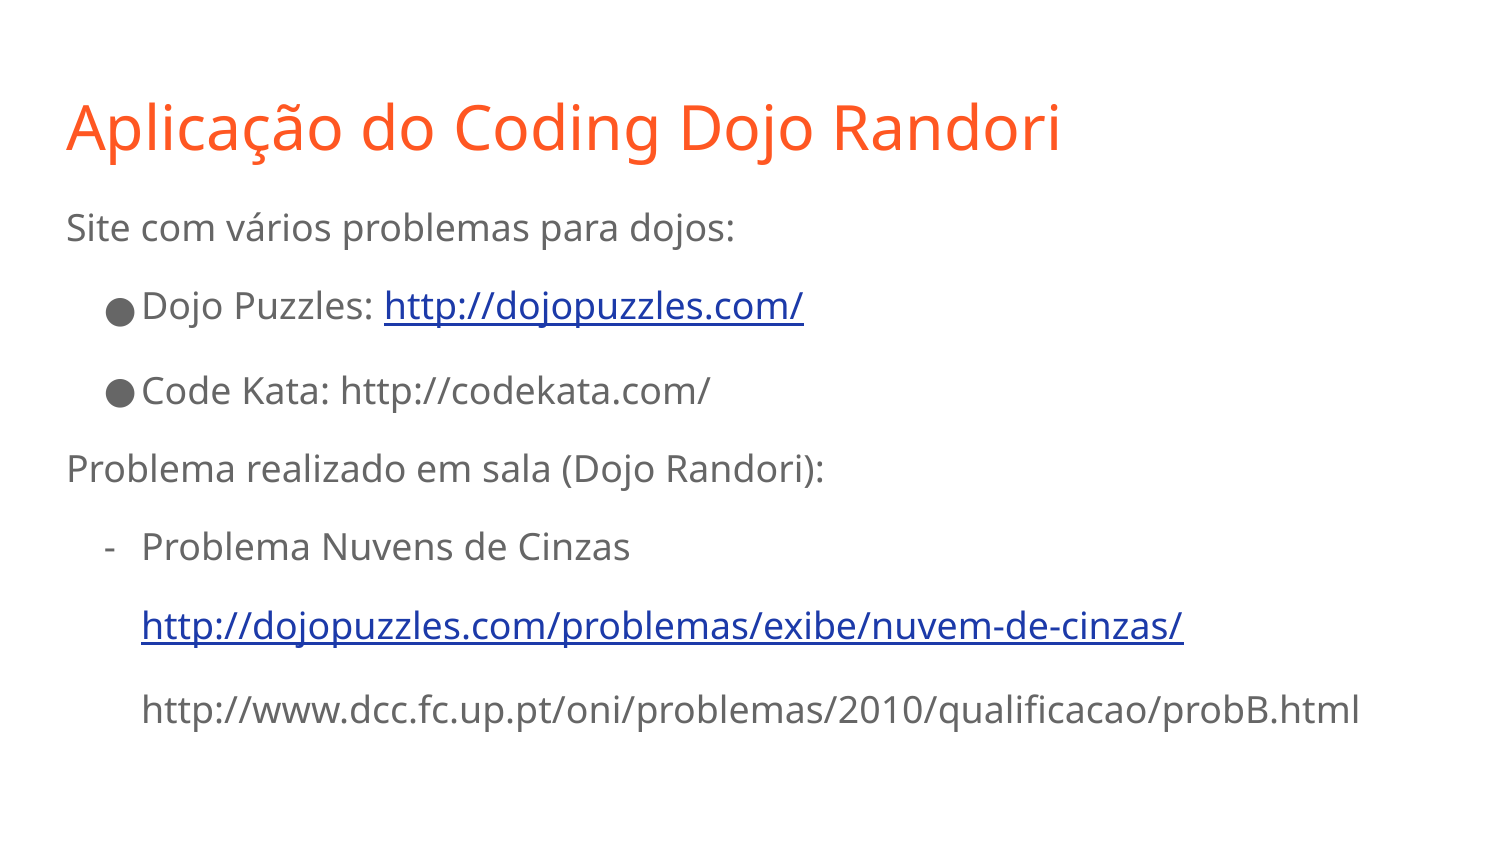

# Aplicação do Coding Dojo Randori
Site com vários problemas para dojos:
Dojo Puzzles: http://dojopuzzles.com/
Code Kata: http://codekata.com/
Problema realizado em sala (Dojo Randori):
Problema Nuvens de Cinzas
http://dojopuzzles.com/problemas/exibe/nuvem-de-cinzas/
http://www.dcc.fc.up.pt/oni/problemas/2010/qualificacao/probB.html